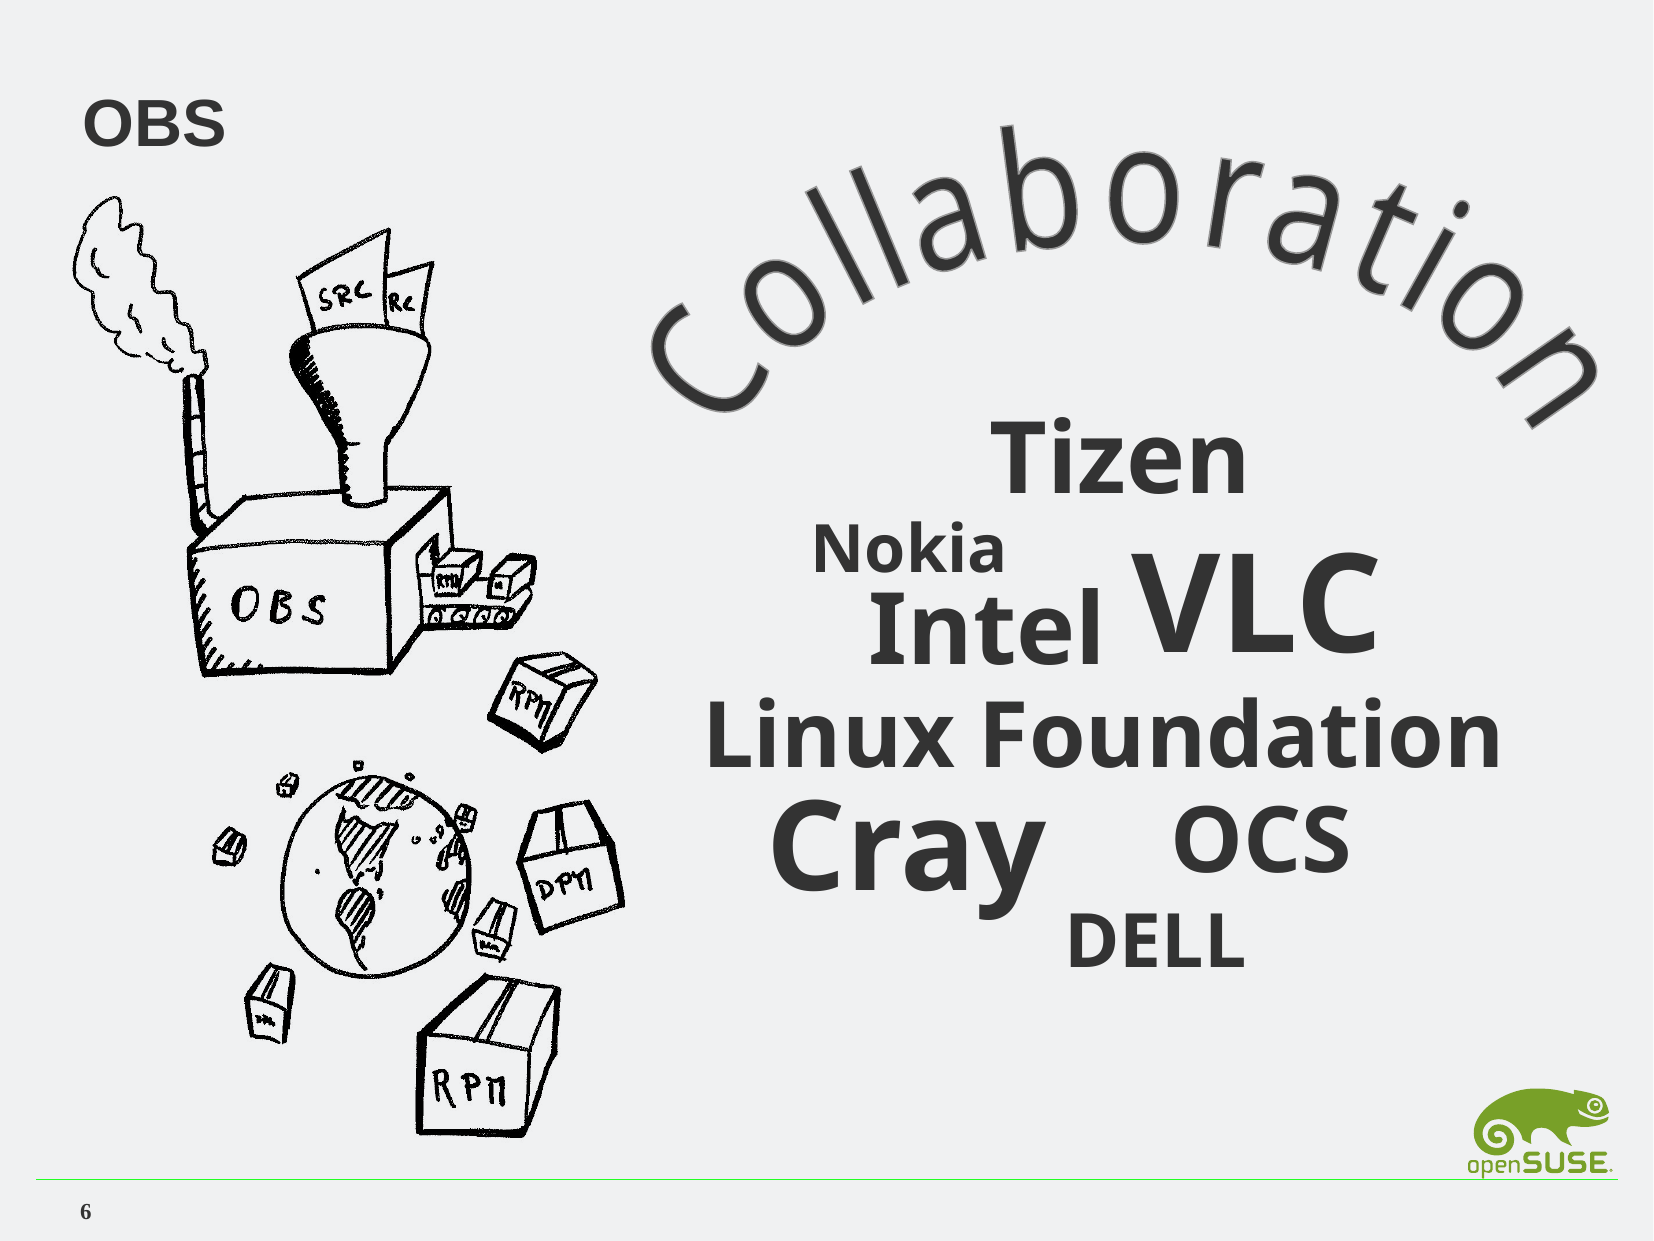

# OBS
Collaboration
Tizen
Nokia
VLC
Intel
Linux Foundation
Cray
OCS
DELL
6